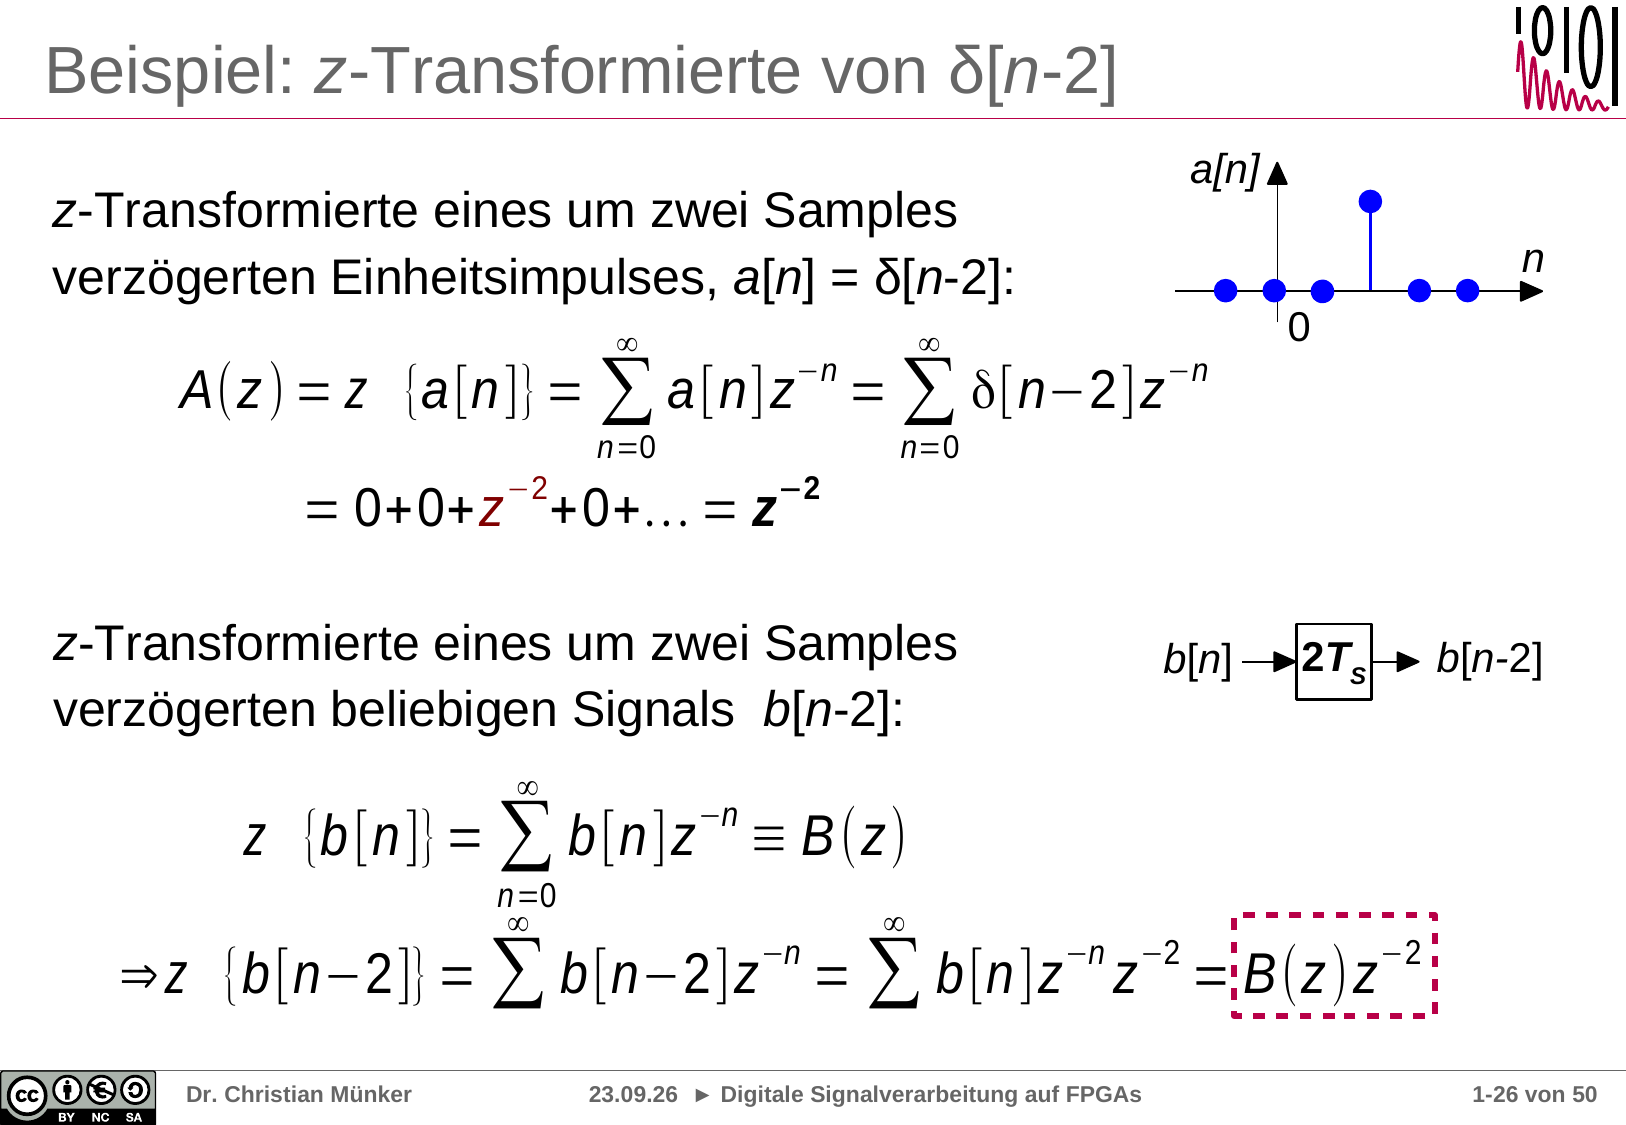

# Beispiel: z-Transformierte von δ[n-2]
a[n]
n
0
z-Transformierte eines um zwei Samples verzögerten Einheitsimpulses, a[n] = δ[n-2]:
z-Transformierte eines um zwei Samples verzögerten beliebigen Signals b[n-2]:
2TS
b[n-2]
b[n]